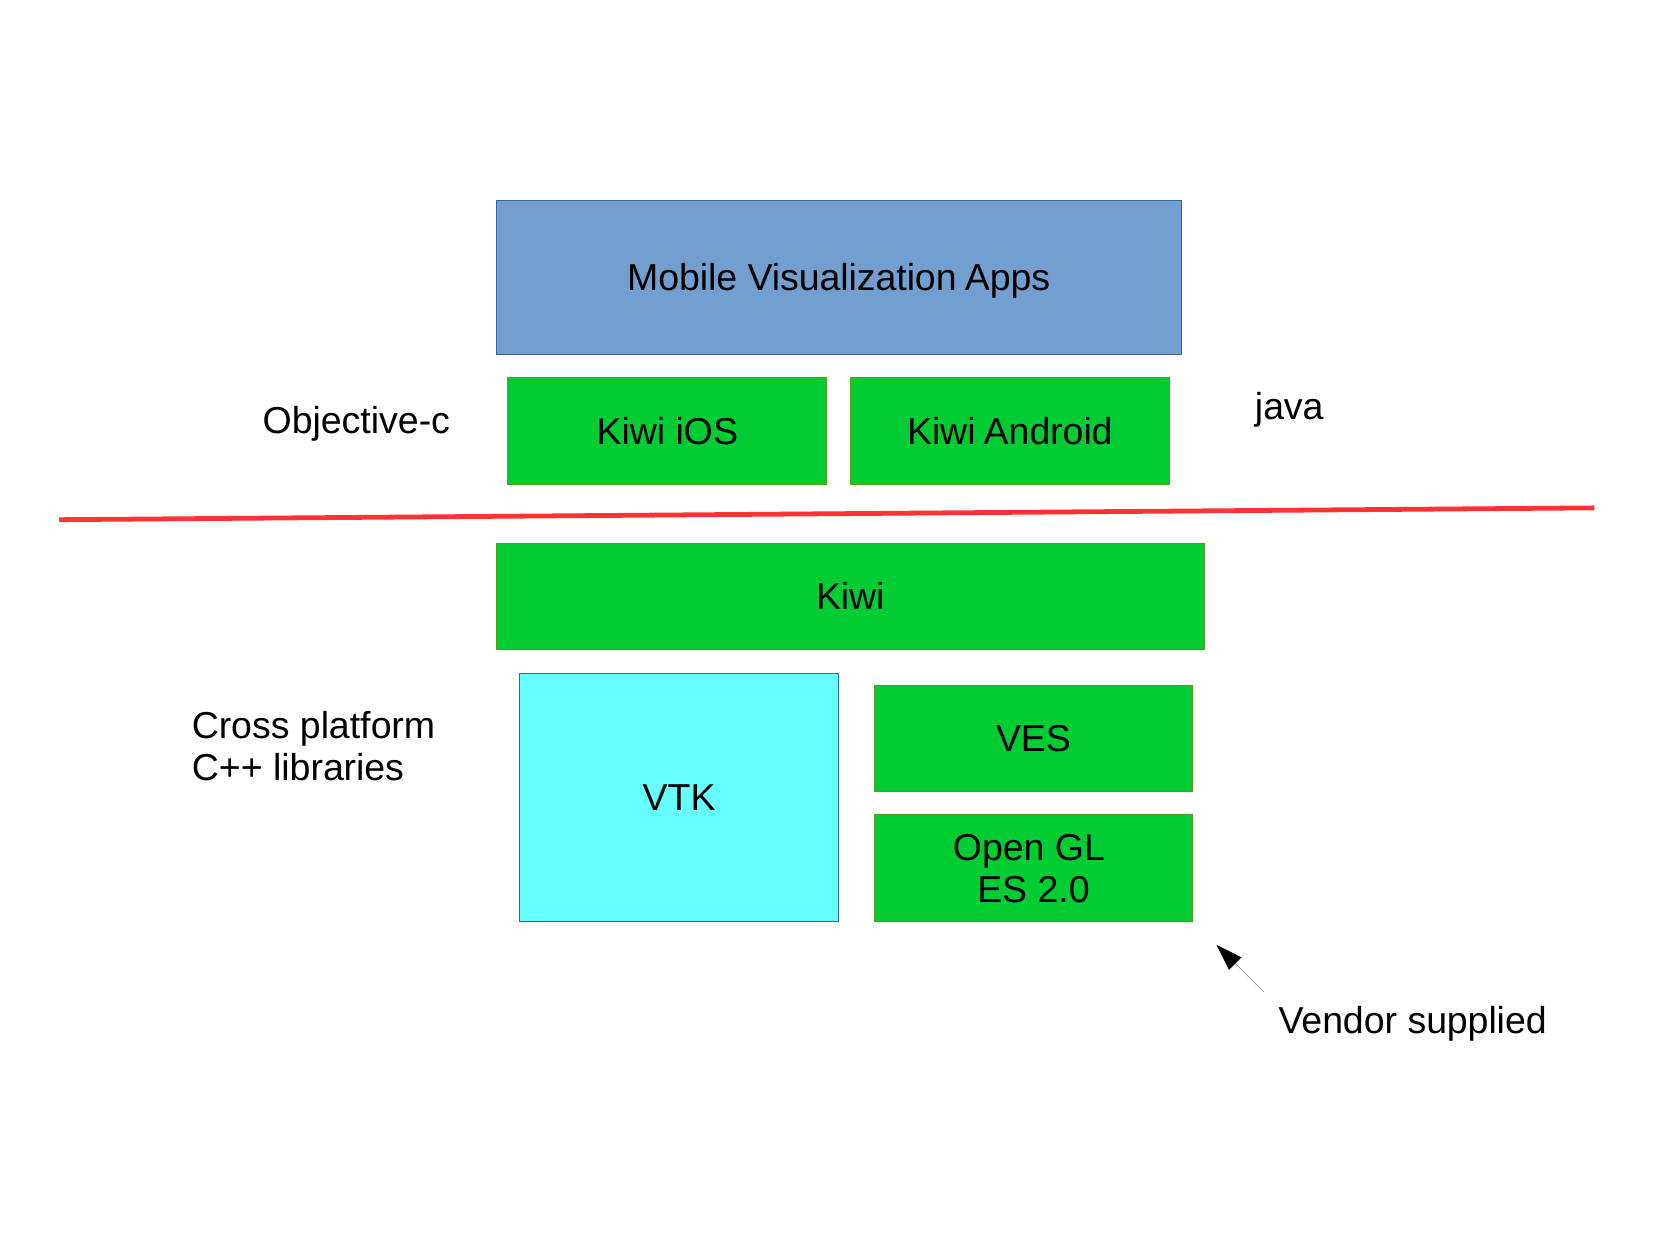

Mobile Visualization Apps
Kiwi iOS
Kiwi Android
java
Objective-c
Kiwi
VTK
VES
Cross platform
C++ libraries
Open GL
ES 2.0
Vendor supplied